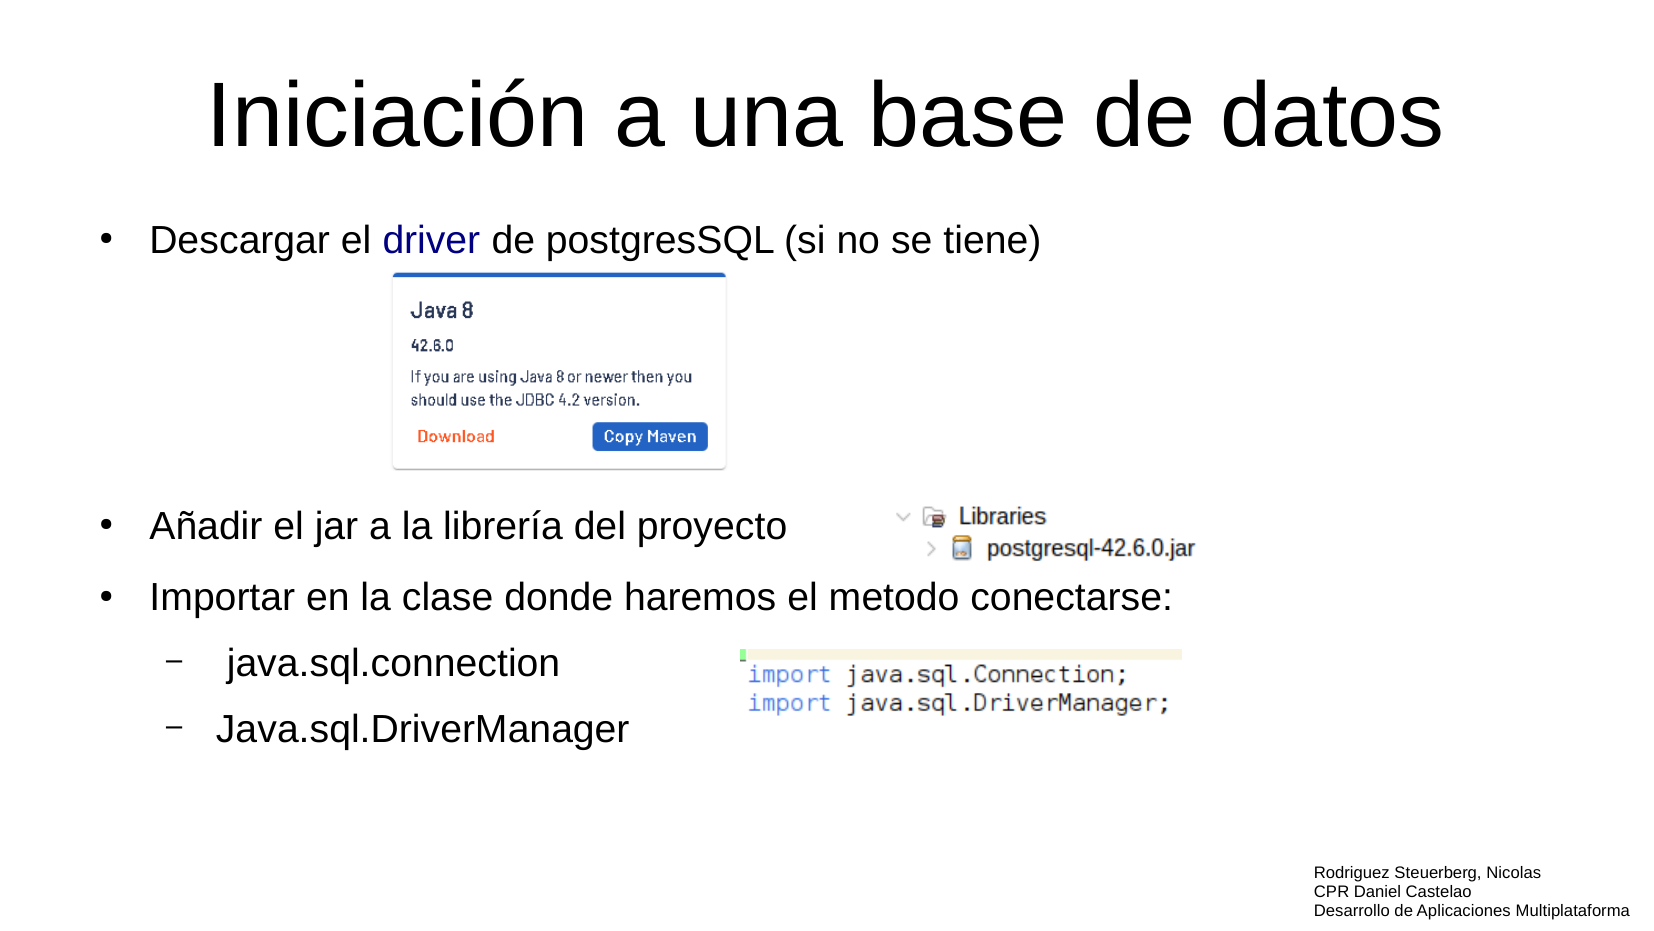

# Iniciación a una base de datos
Descargar el driver de postgresSQL (si no se tiene)
Añadir el jar a la librería del proyecto
Importar en la clase donde haremos el metodo conectarse:
 java.sql.connection
Java.sql.DriverManager
Rodriguez Steuerberg, Nicolas
CPR Daniel Castelao
Desarrollo de Aplicaciones Multiplataforma